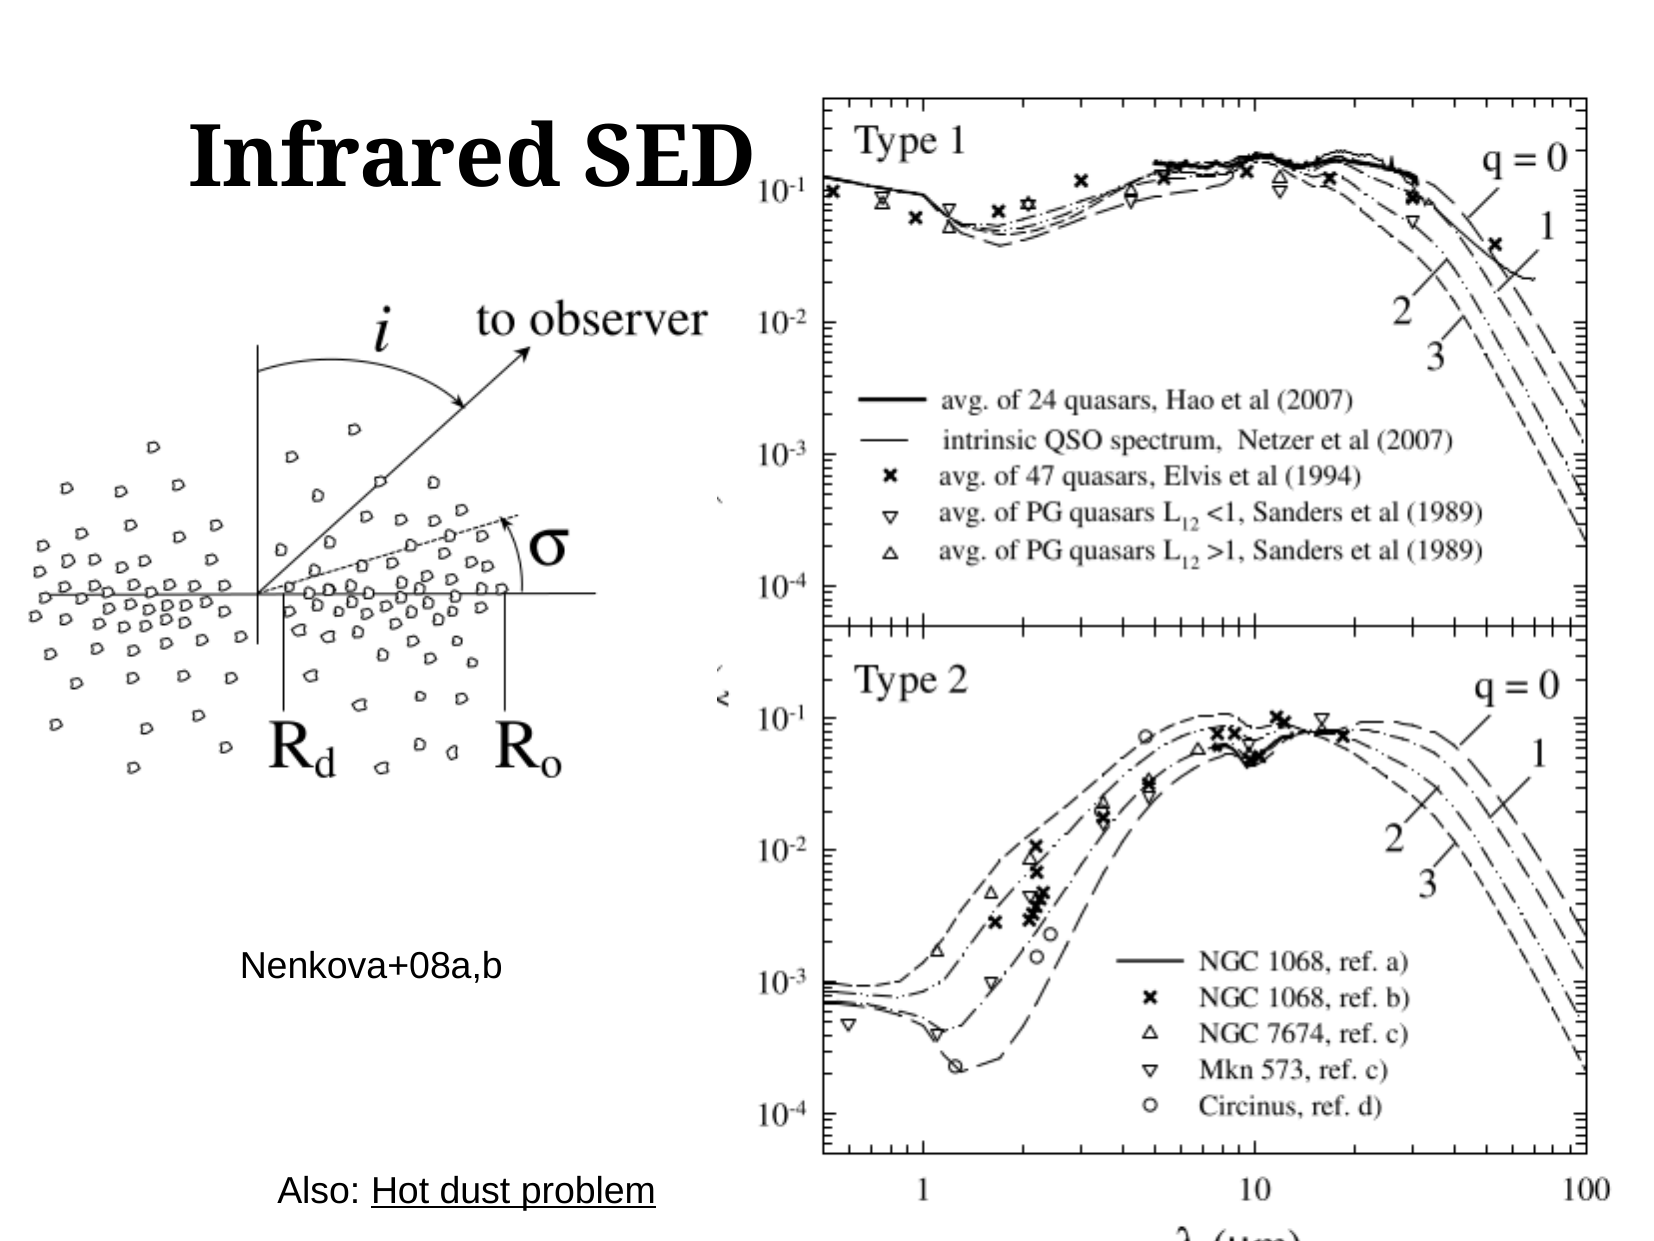

# Infrared SED
Nenkova+08a,b
Also: Hot dust problem